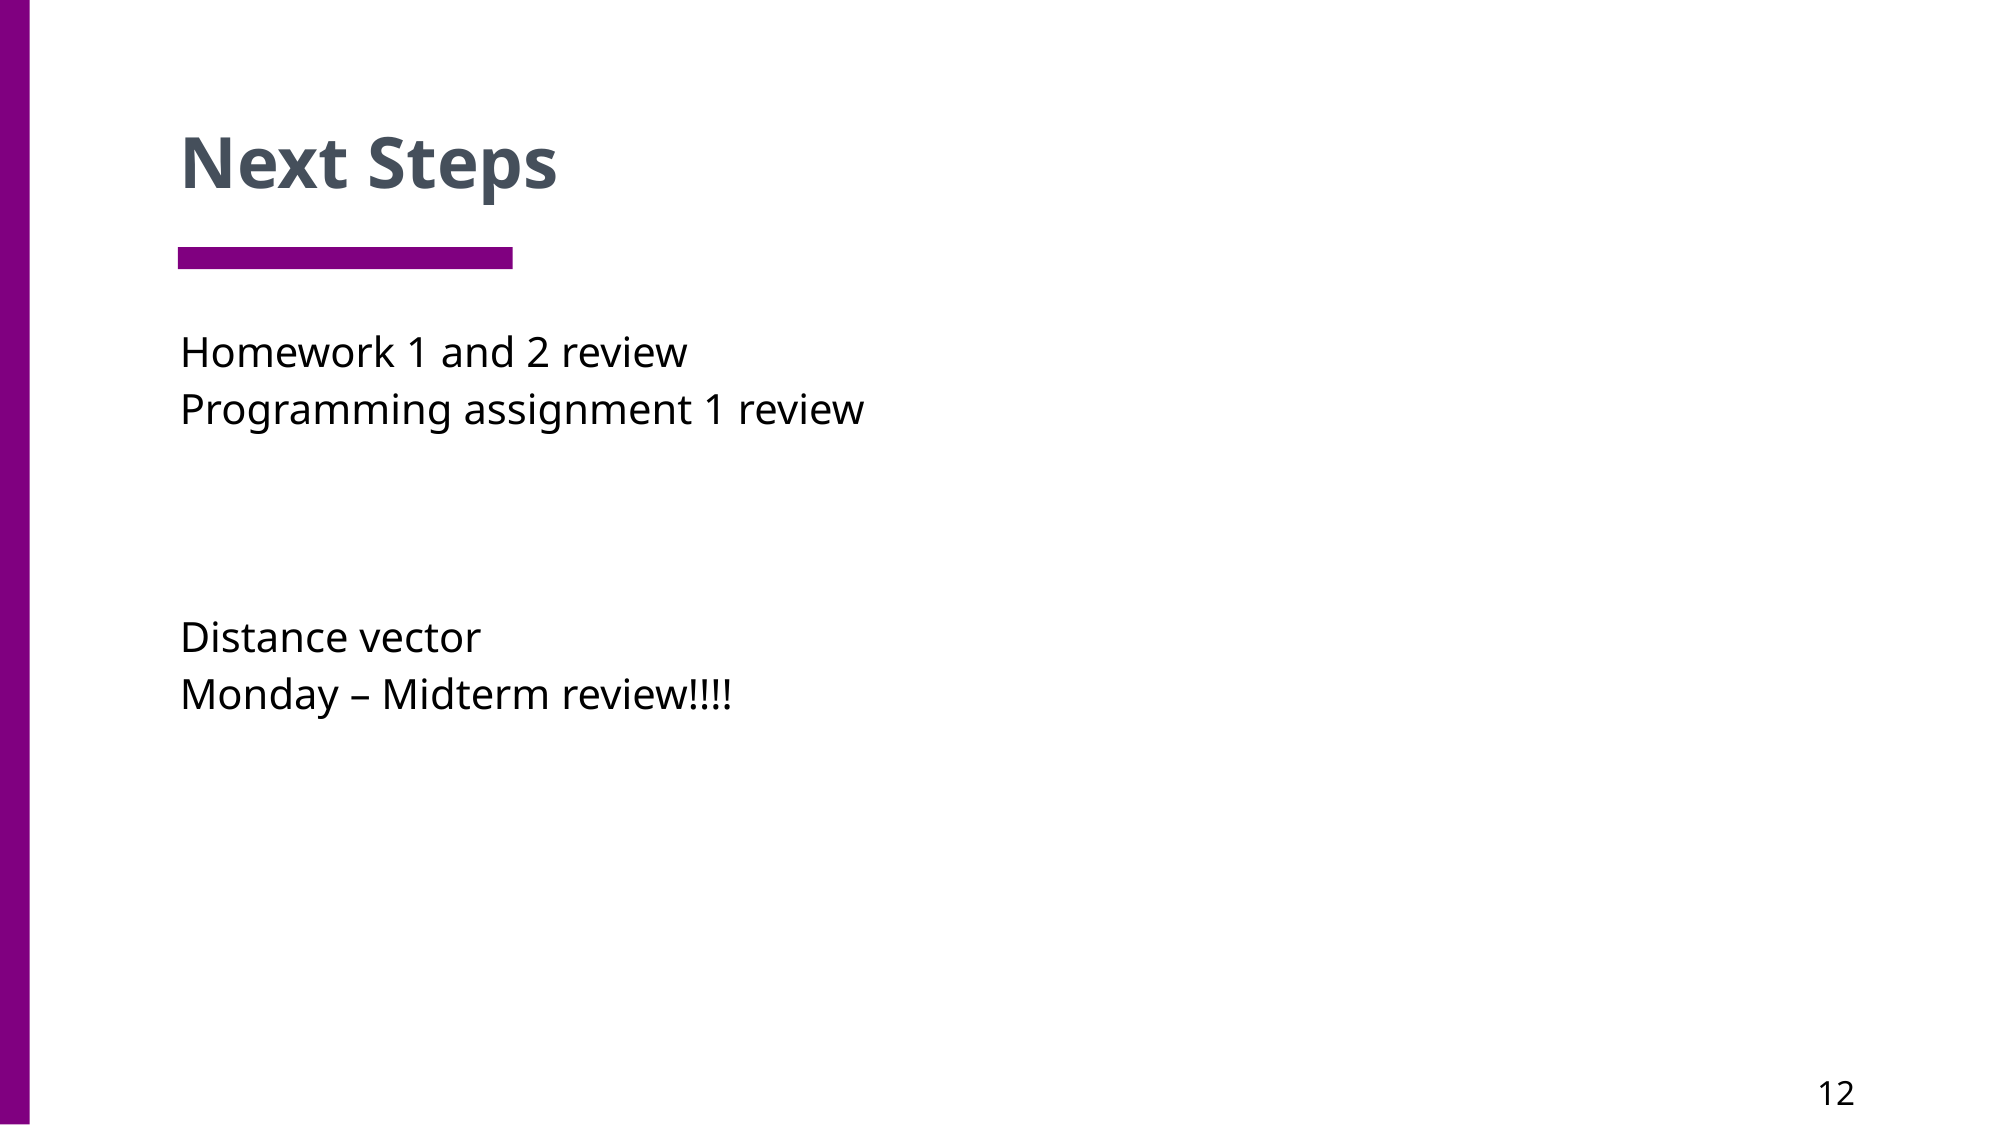

Next Steps
Homework 1 and 2 review
Programming assignment 1 review
Distance vector
Monday – Midterm review!!!!